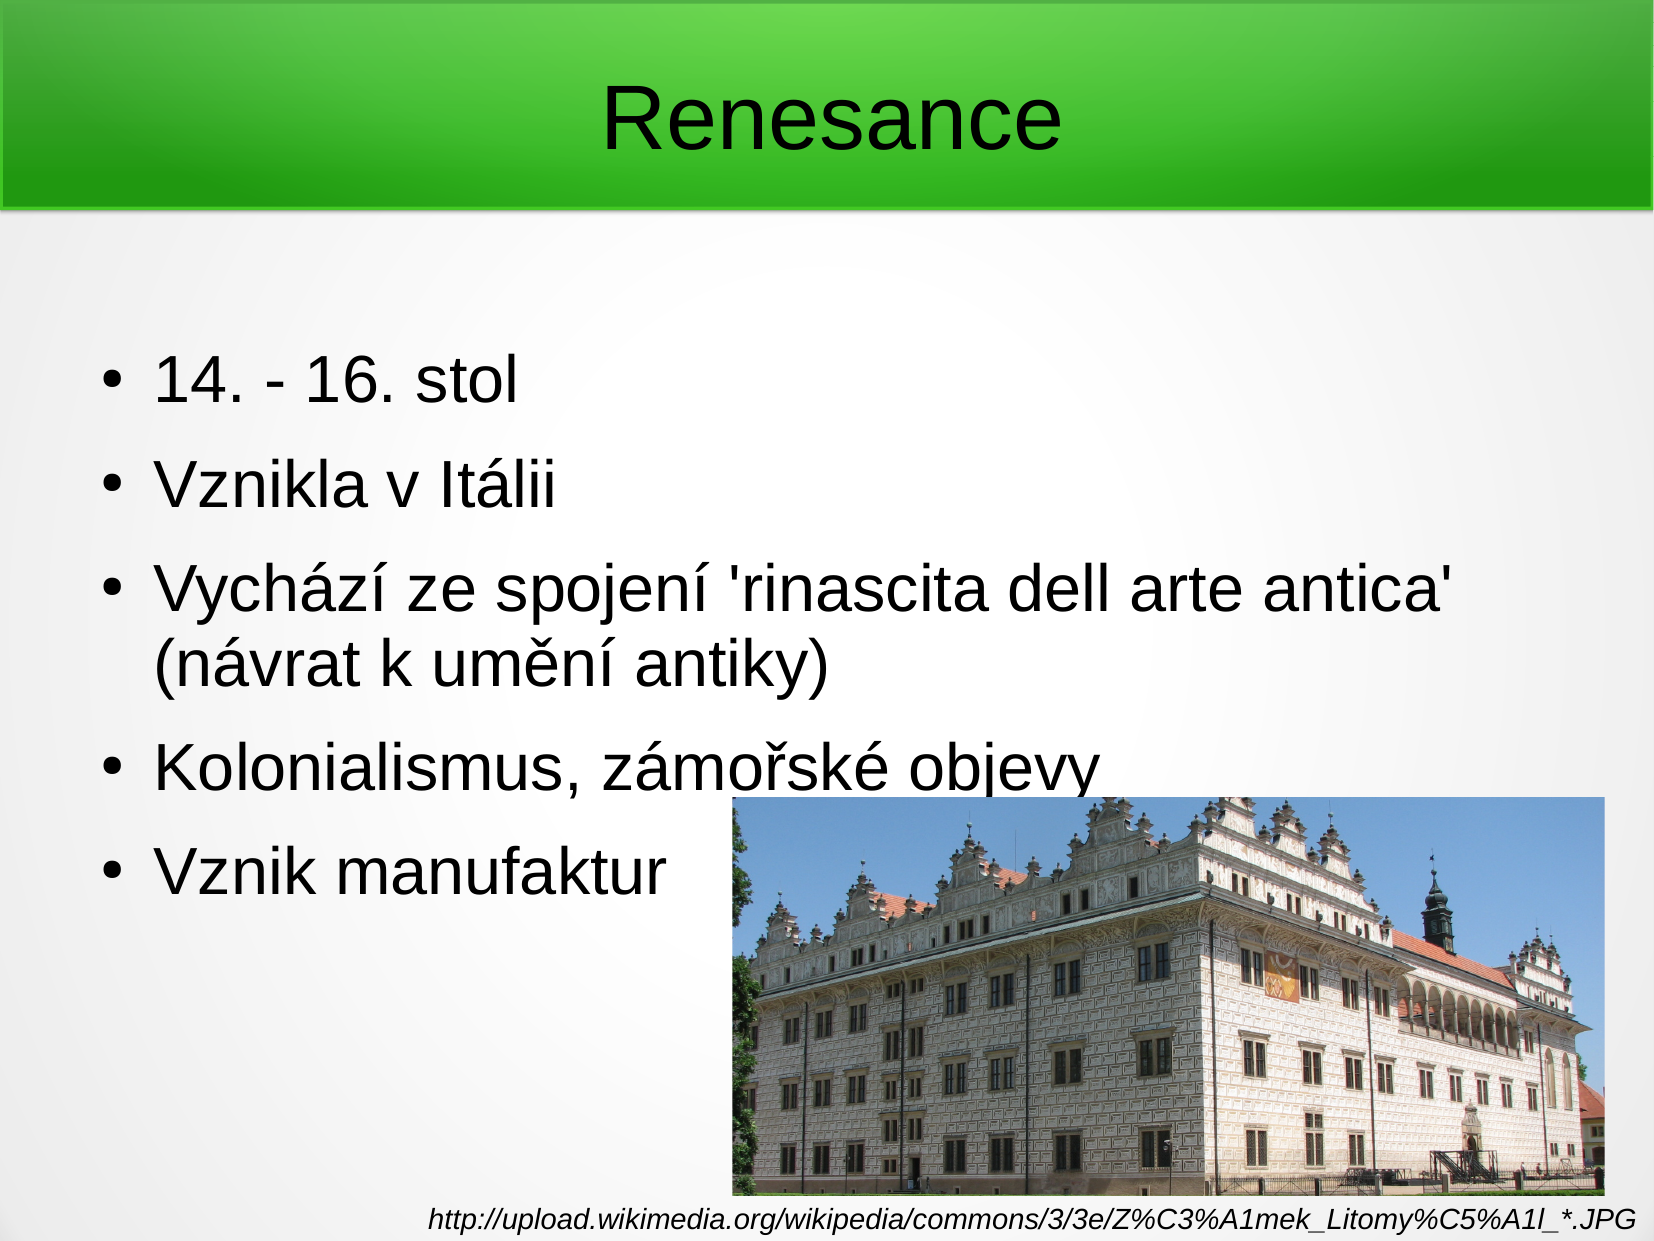

# Renesance
14. - 16. stol
Vznikla v Itálii
Vychází ze spojení 'rinascita dell arte antica' (návrat k umění antiky)
Kolonialismus, zámořské objevy
Vznik manufaktur
http://upload.wikimedia.org/wikipedia/commons/3/3e/Z%C3%A1mek_Litomy%C5%A1l_*.JPG